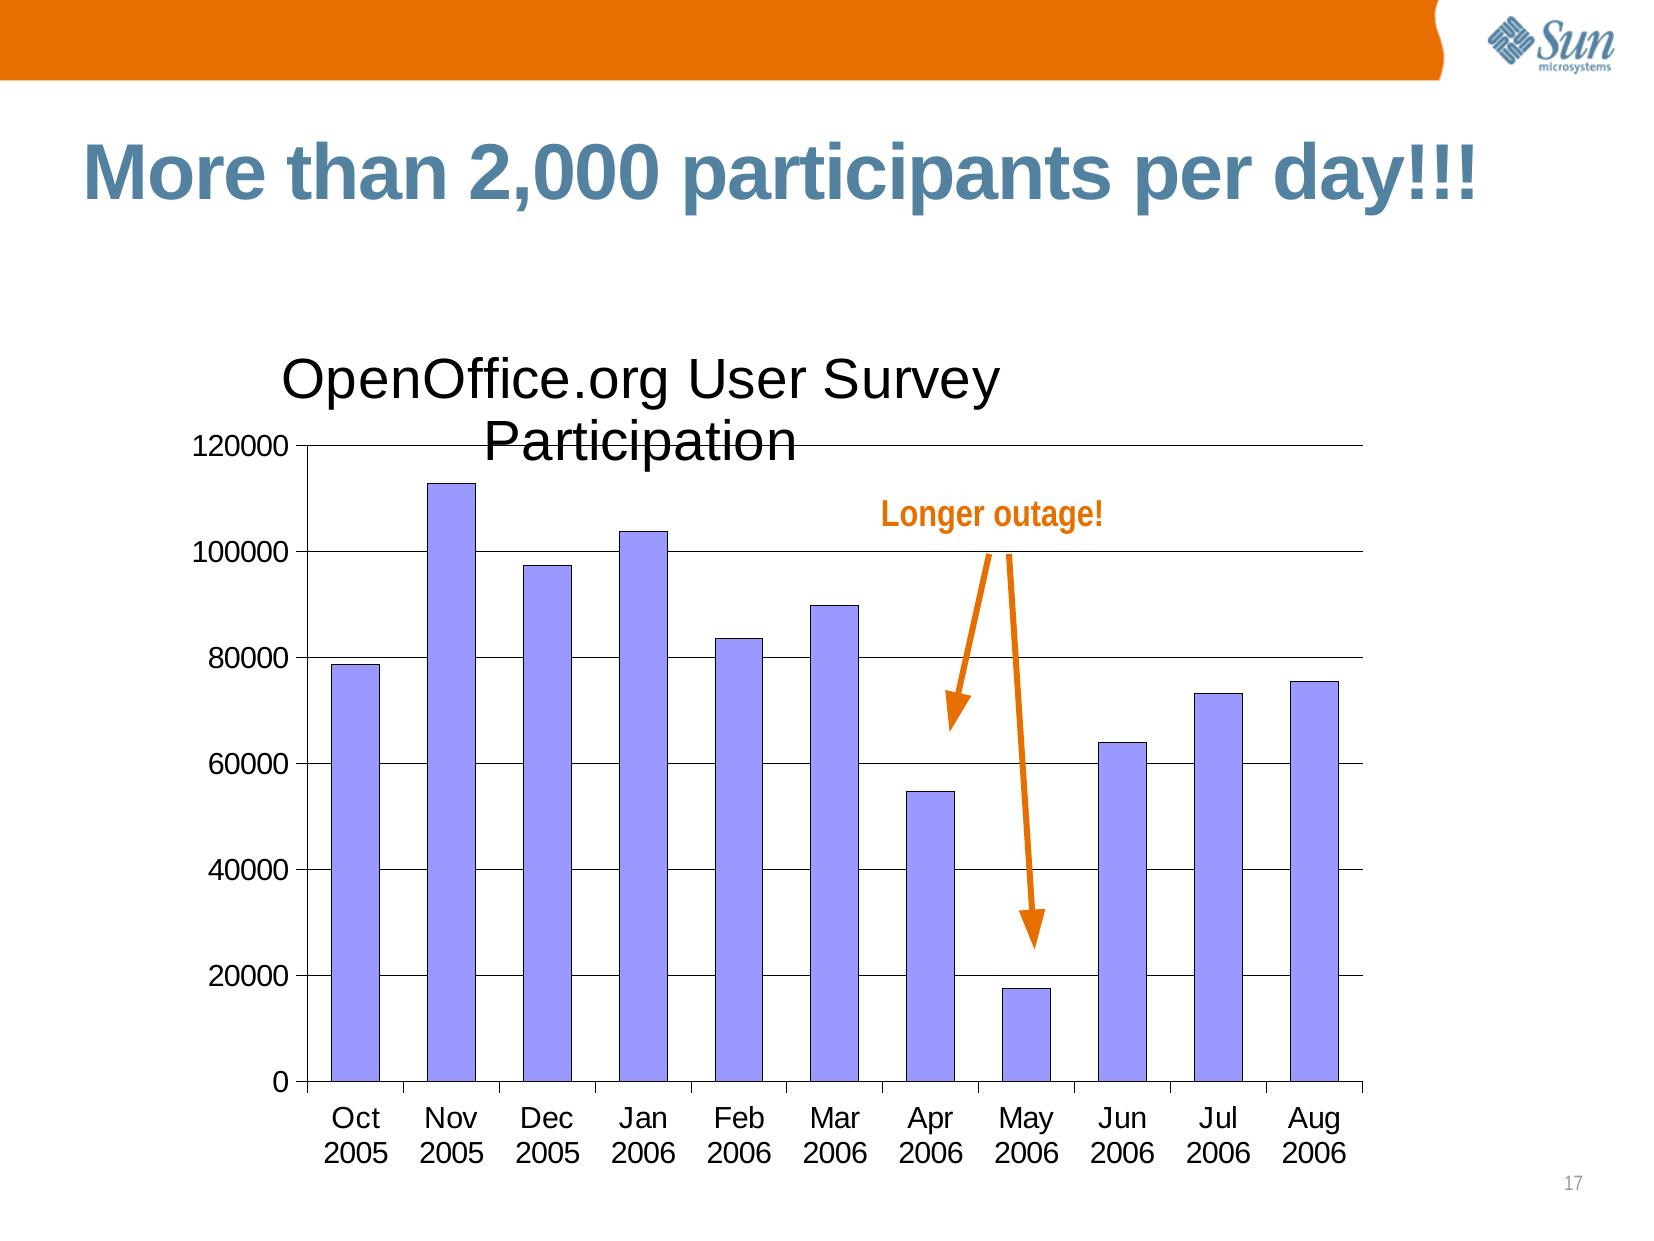

# More than 2,000 participants per day!!!
### Chart: OpenOffice.org User Survey Participation
| Category | Column B |
|---|---|
| Oct 2005 | 78626.0 |
| Nov 2005 | 112858.0 |
| Dec 2005 | 97433.0 |
| Jan 2006 | 103809.0 |
| Feb 2006 | 83584.0 |
| Mar 2006 | 89886.0 |
| Apr 2006 | 54680.0 |
| May 2006 | 17481.0 |
| Jun 2006 | 64026.0 |
| Jul 2006 | 73243.0 |
| Aug 2006 | 75496.0 |Longer outage!